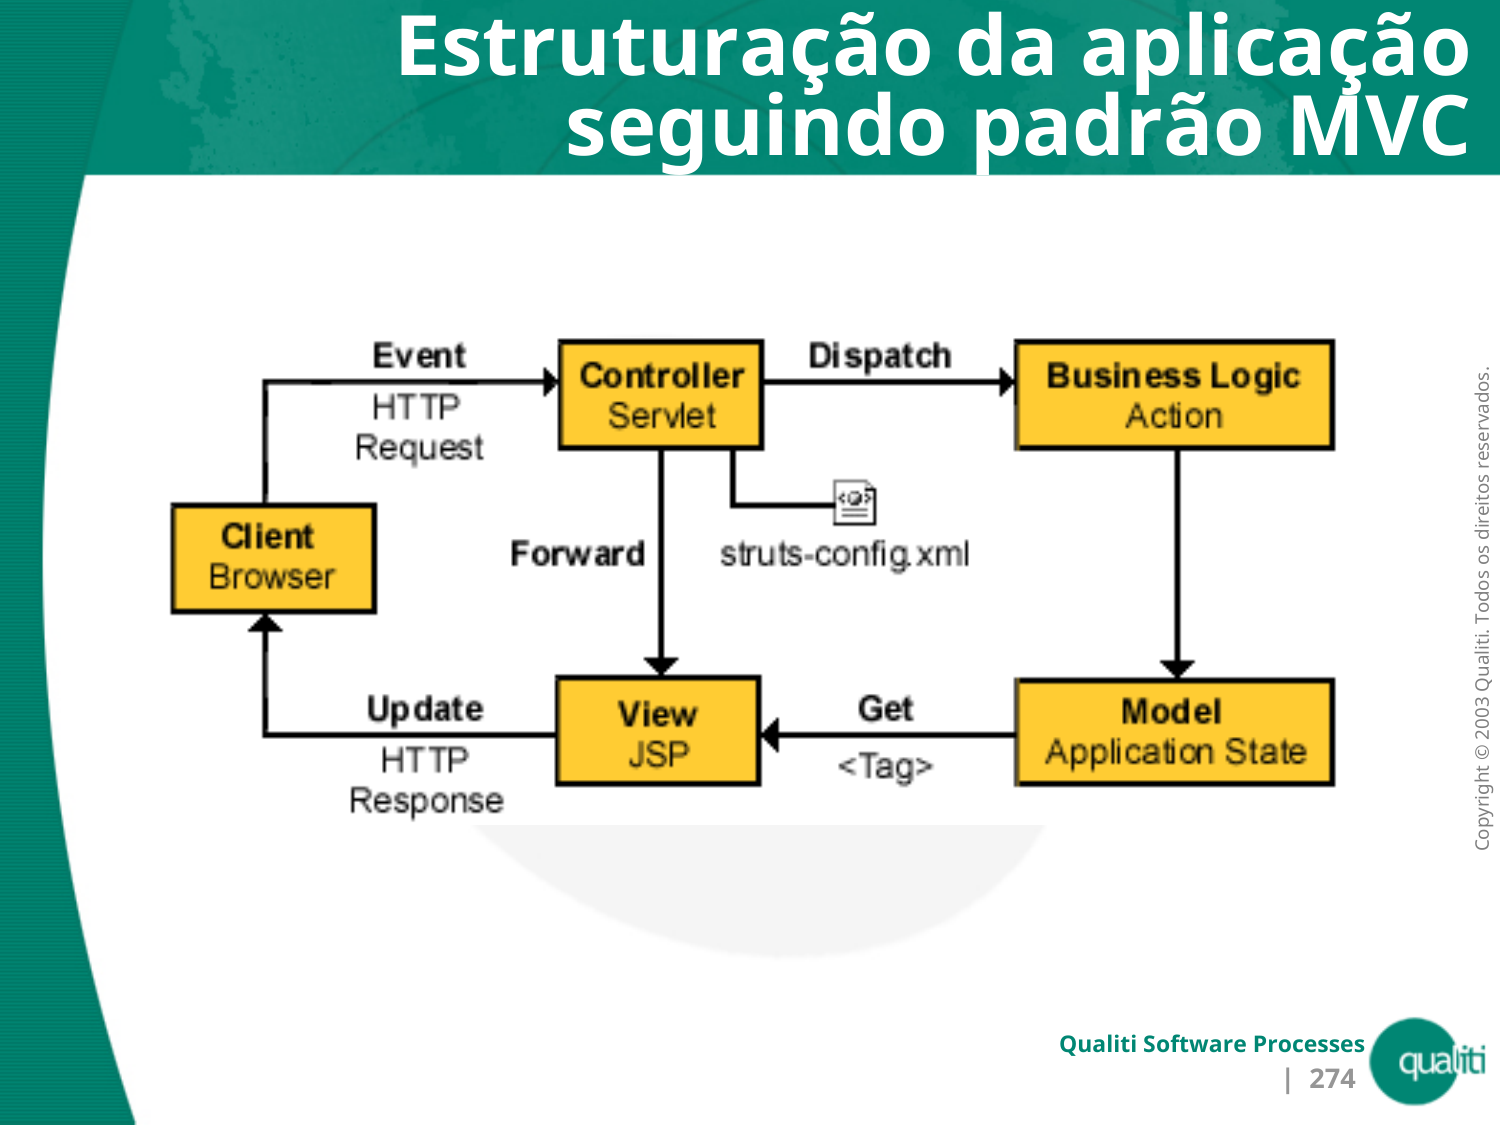

# Estruturação da aplicação seguindo padrão MVC